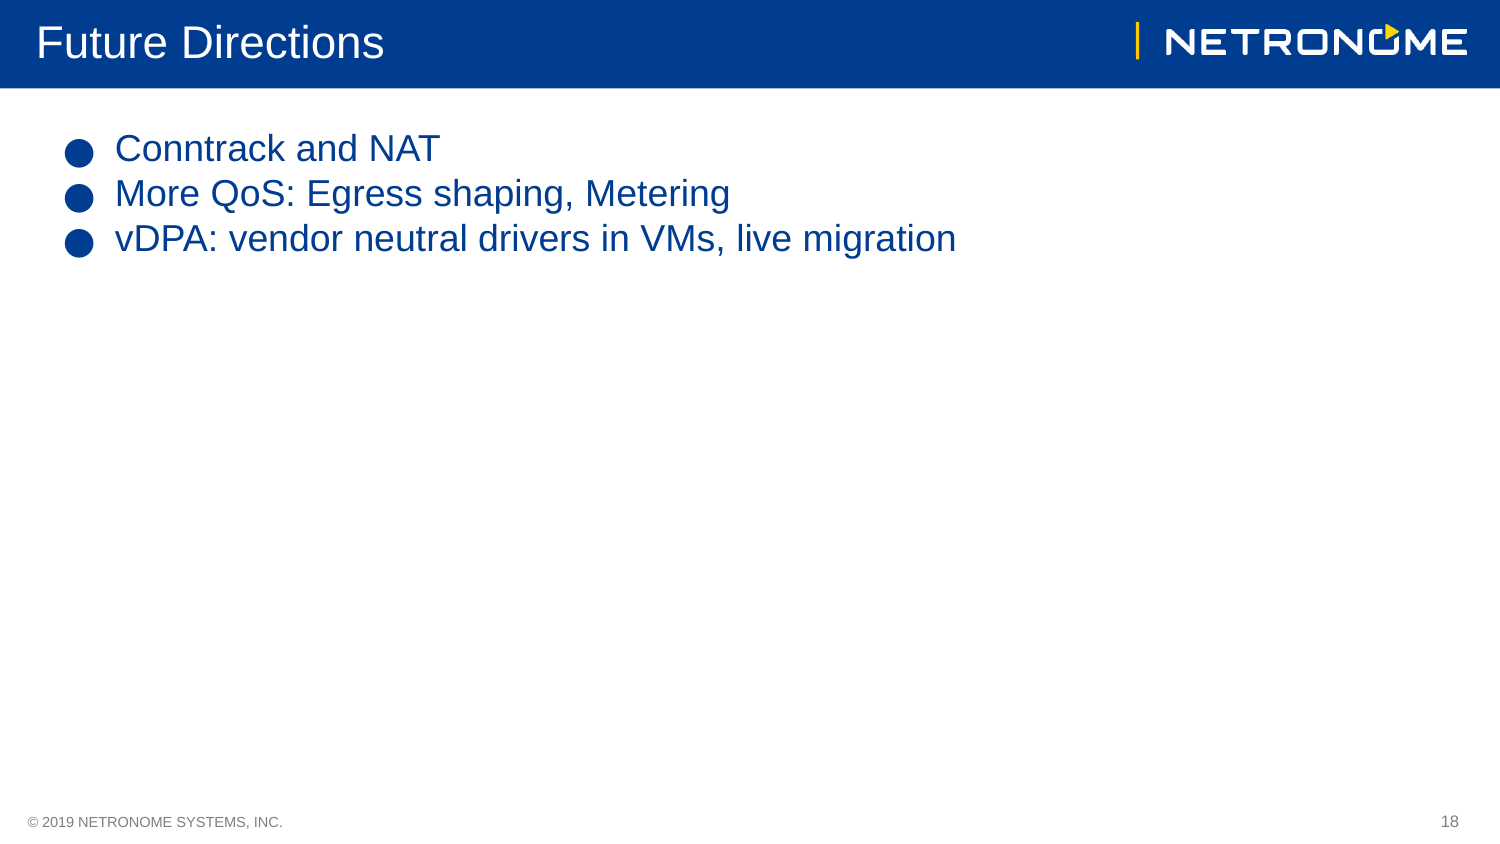

# Future Directions
Conntrack and NAT
More QoS: Egress shaping, Metering
vDPA: vendor neutral drivers in VMs, live migration